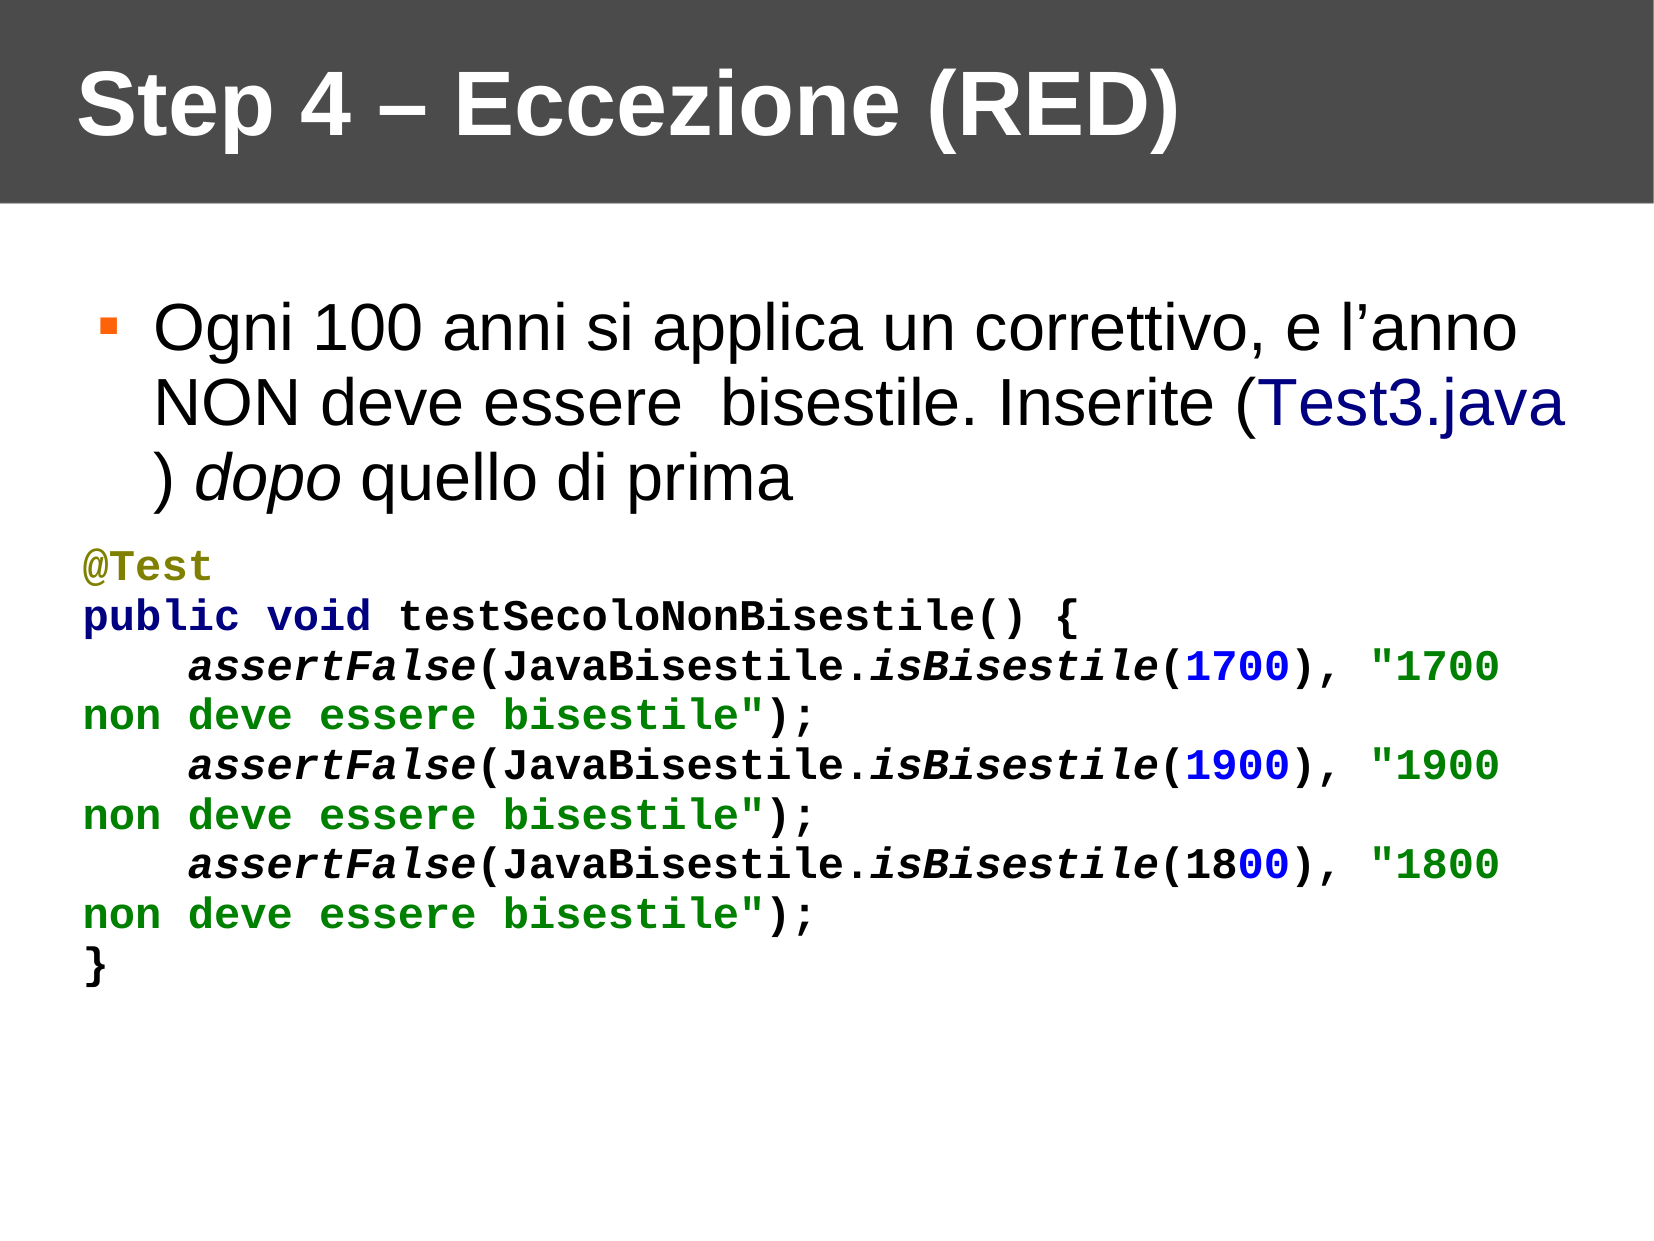

# Step 4 – Eccezione (RED)
Ogni 100 anni si applica un correttivo, e l’anno NON deve essere bisestile. Inserite (Test3.java) dopo quello di prima
@Test
public void testSecoloNonBisestile() {
 assertFalse(JavaBisestile.isBisestile(1700), "1700 non deve essere bisestile");
 assertFalse(JavaBisestile.isBisestile(1900), "1900 non deve essere bisestile");
 assertFalse(JavaBisestile.isBisestile(1800), "1800 non deve essere bisestile");
}